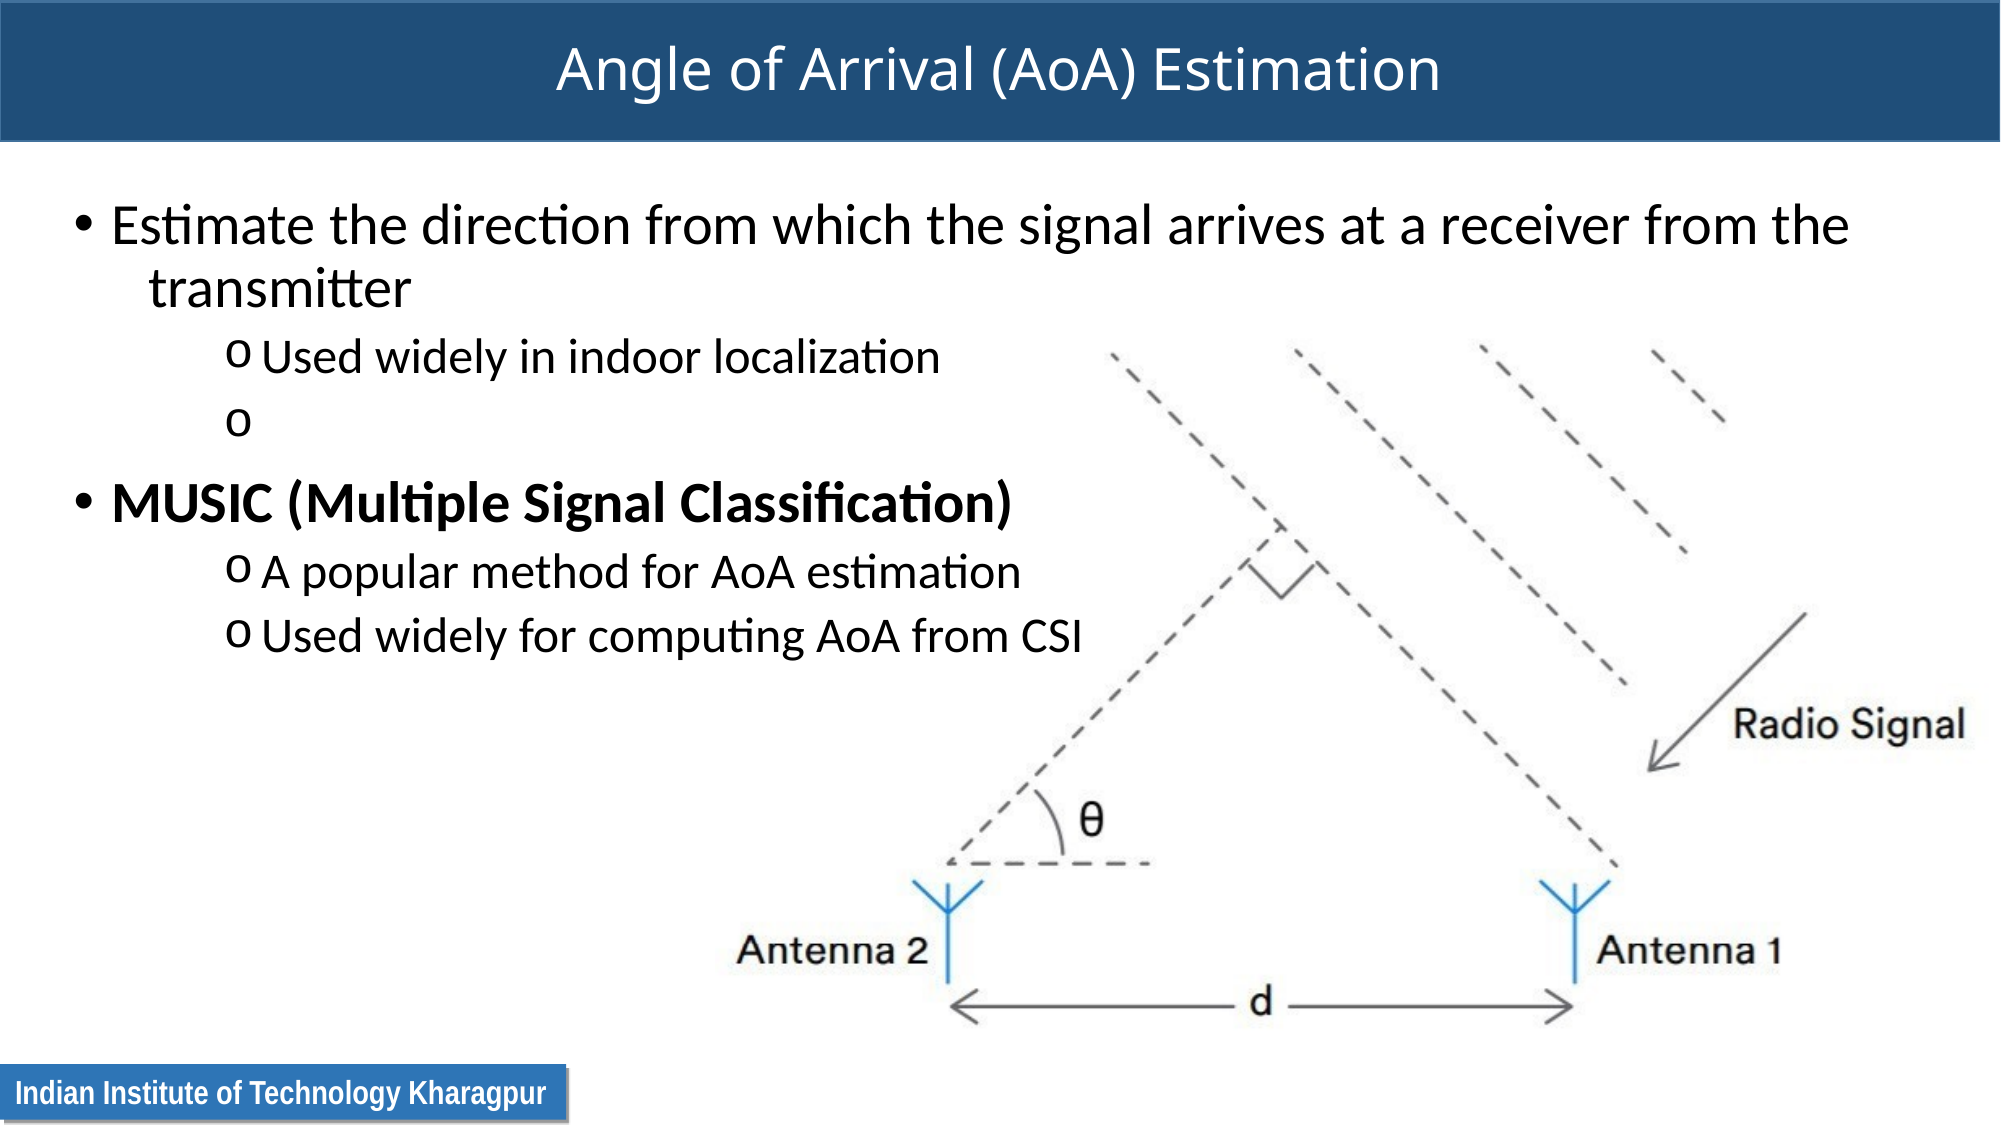

Angle of Arrival (AoA) Estimation
# Estimate the direction from which the signal arrives at a receiver from the transmitter
Used widely in indoor localization
MUSIC (Multiple Signal Classification)
A popular method for AoA estimation
Used widely for computing AoA from CSI